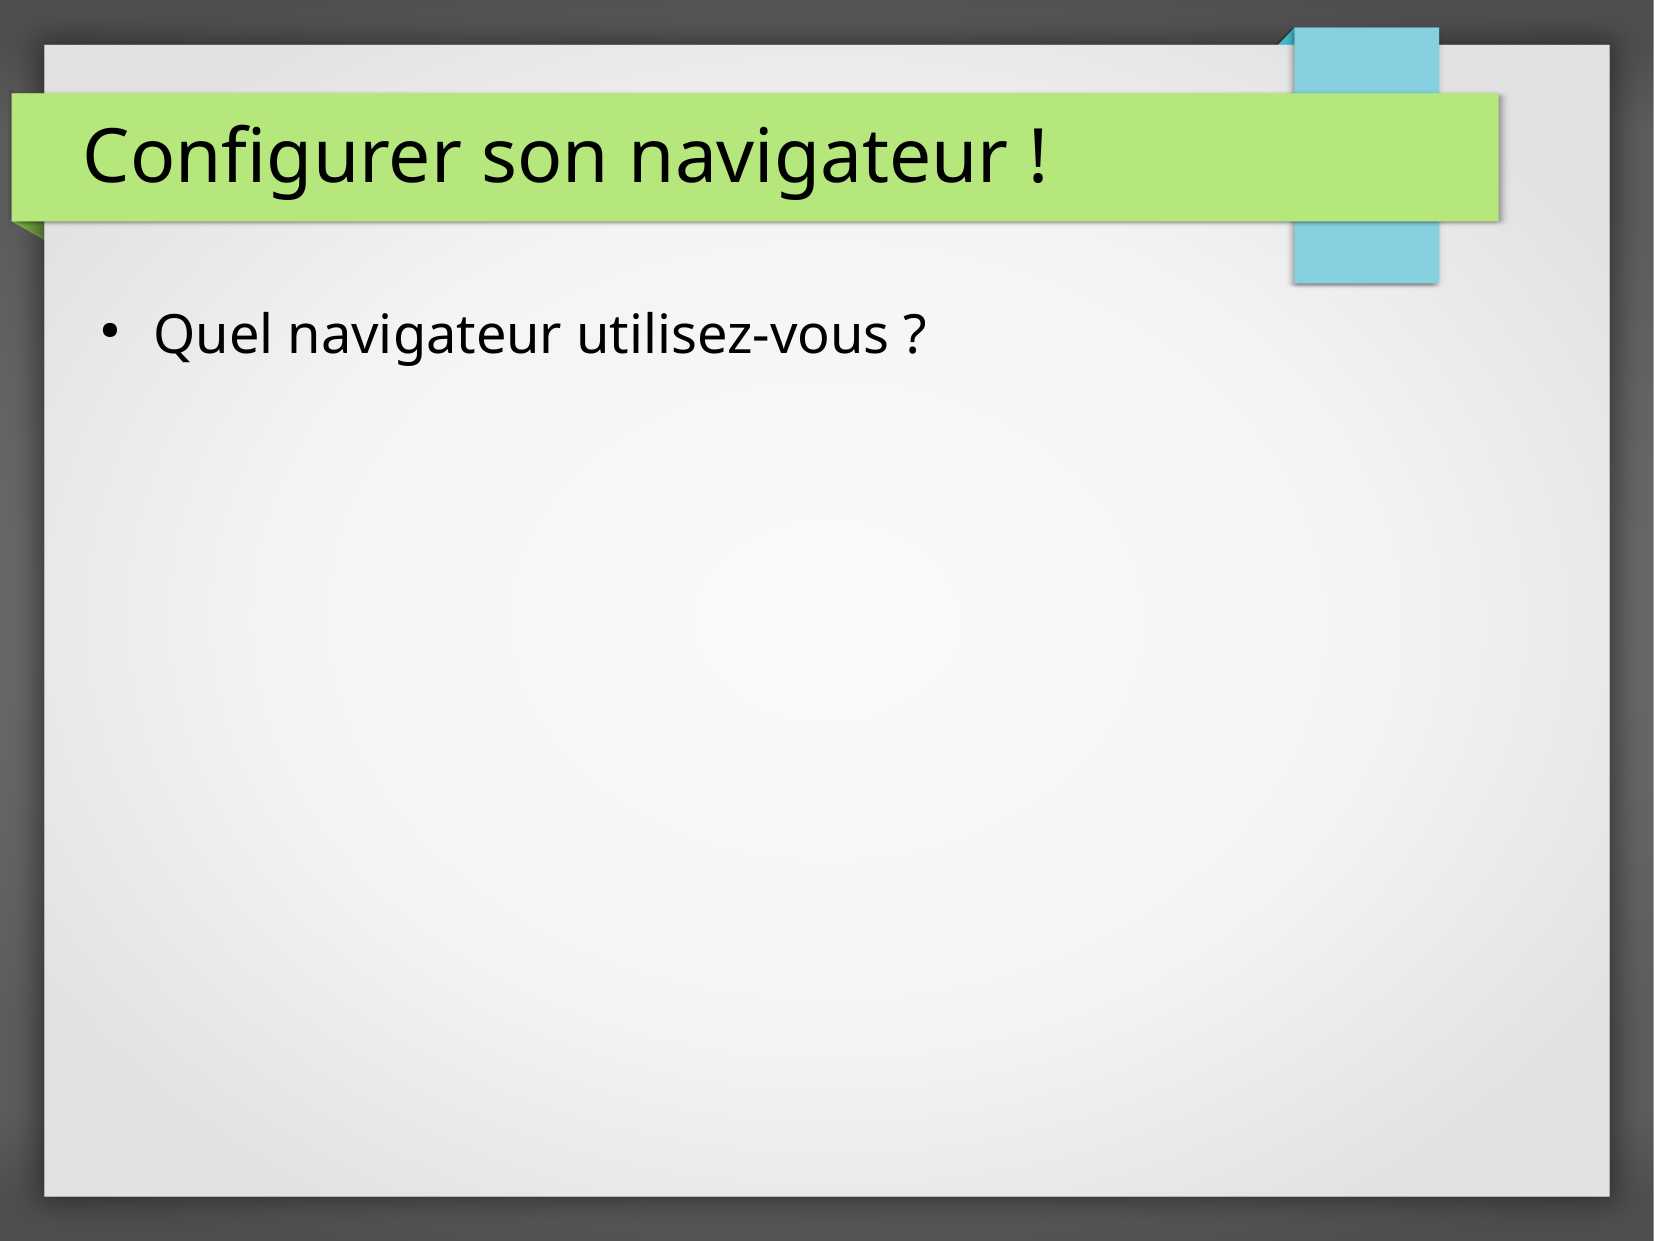

# Configurer son navigateur !
Quel navigateur utilisez-vous ?